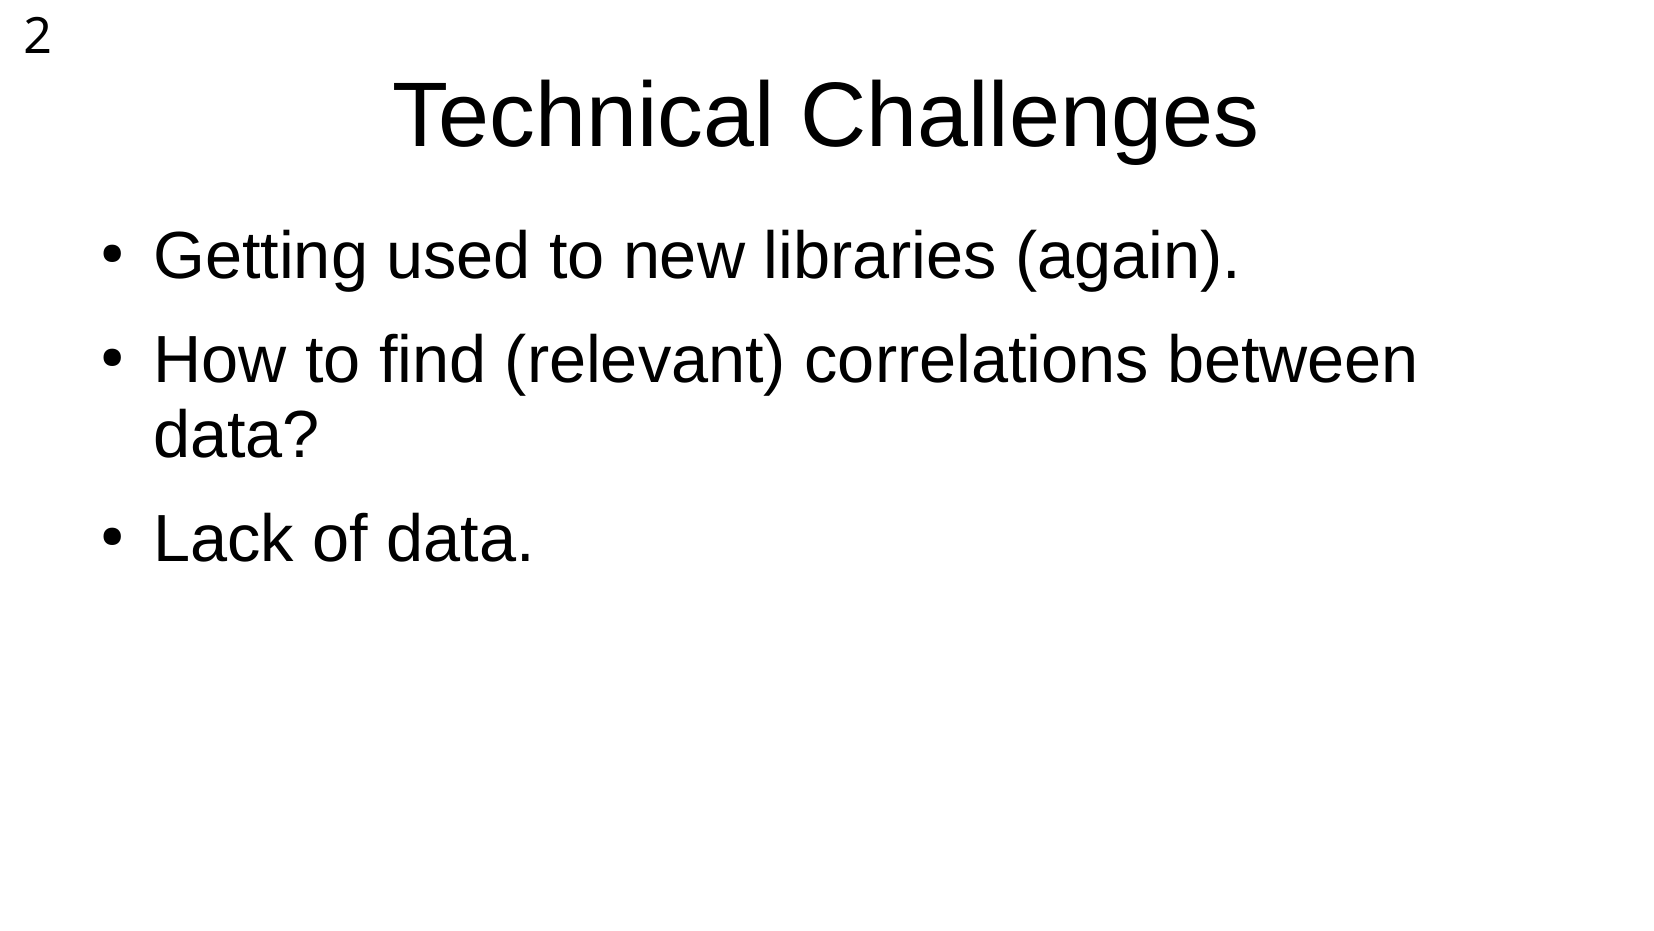

2
# Technical Challenges
Getting used to new libraries (again).
How to find (relevant) correlations between data?
Lack of data.